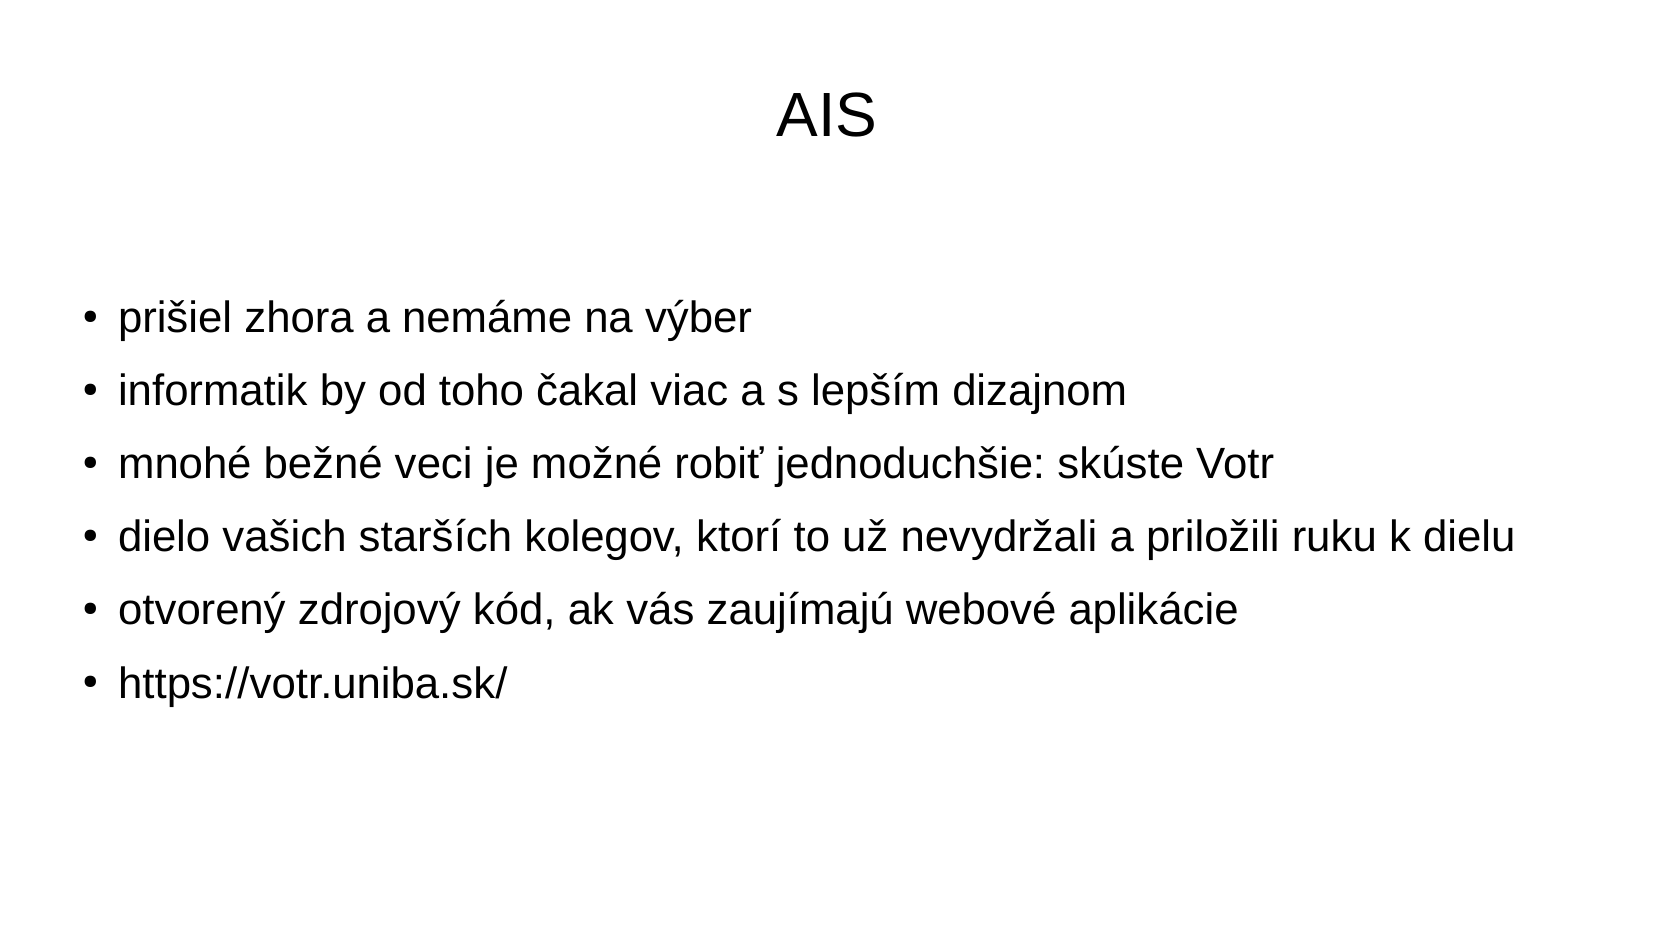

AIS
# prišiel zhora a nemáme na výber
informatik by od toho čakal viac a s lepším dizajnom
mnohé bežné veci je možné robiť jednoduchšie: skúste Votr
dielo vašich starších kolegov, ktorí to už nevydržali a priložili ruku k dielu
otvorený zdrojový kód, ak vás zaujímajú webové aplikácie
https://votr.uniba.sk/